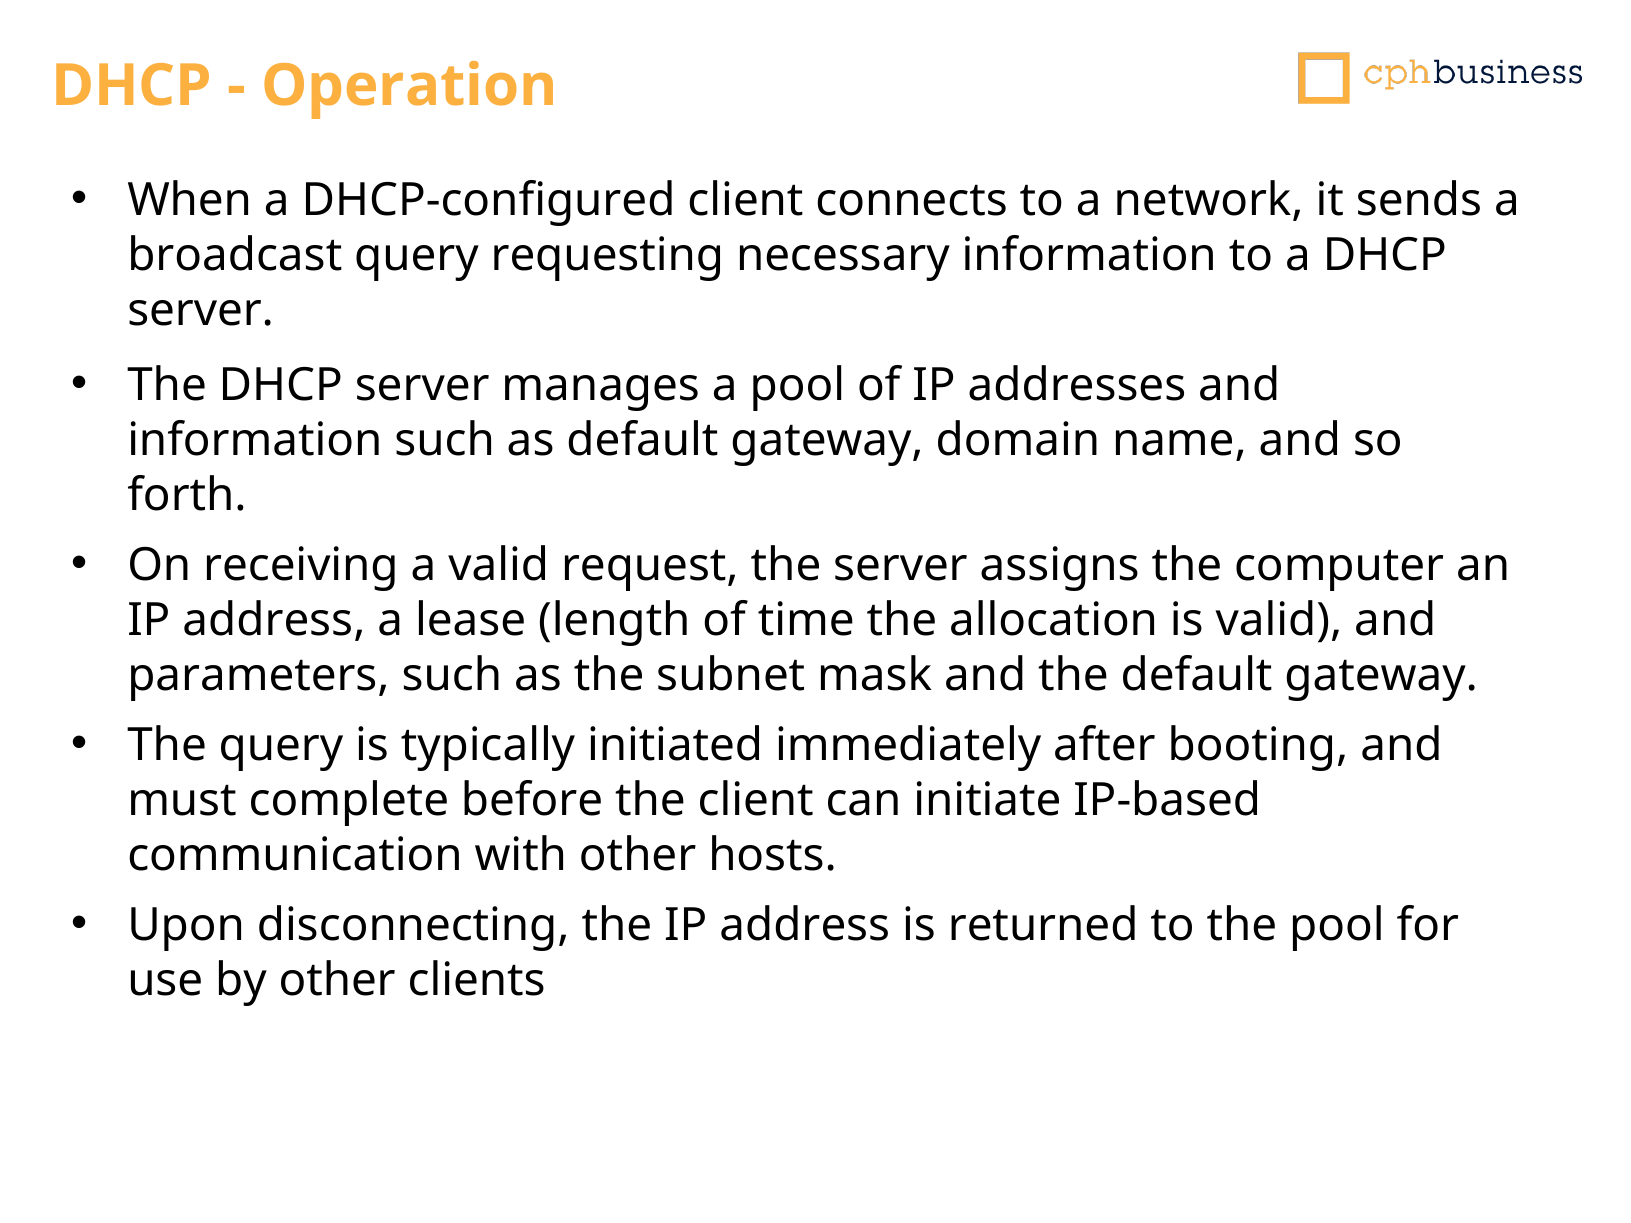

DHCP - Operation
When a DHCP-configured client connects to a network, it sends a broadcast query requesting necessary information to a DHCP server.
The DHCP server manages a pool of IP addresses and information such as default gateway, domain name, and so forth.
On receiving a valid request, the server assigns the computer an IP address, a lease (length of time the allocation is valid), and parameters, such as the subnet mask and the default gateway.
The query is typically initiated immediately after booting, and must complete before the client can initiate IP-based communication with other hosts.
Upon disconnecting, the IP address is returned to the pool for use by other clients